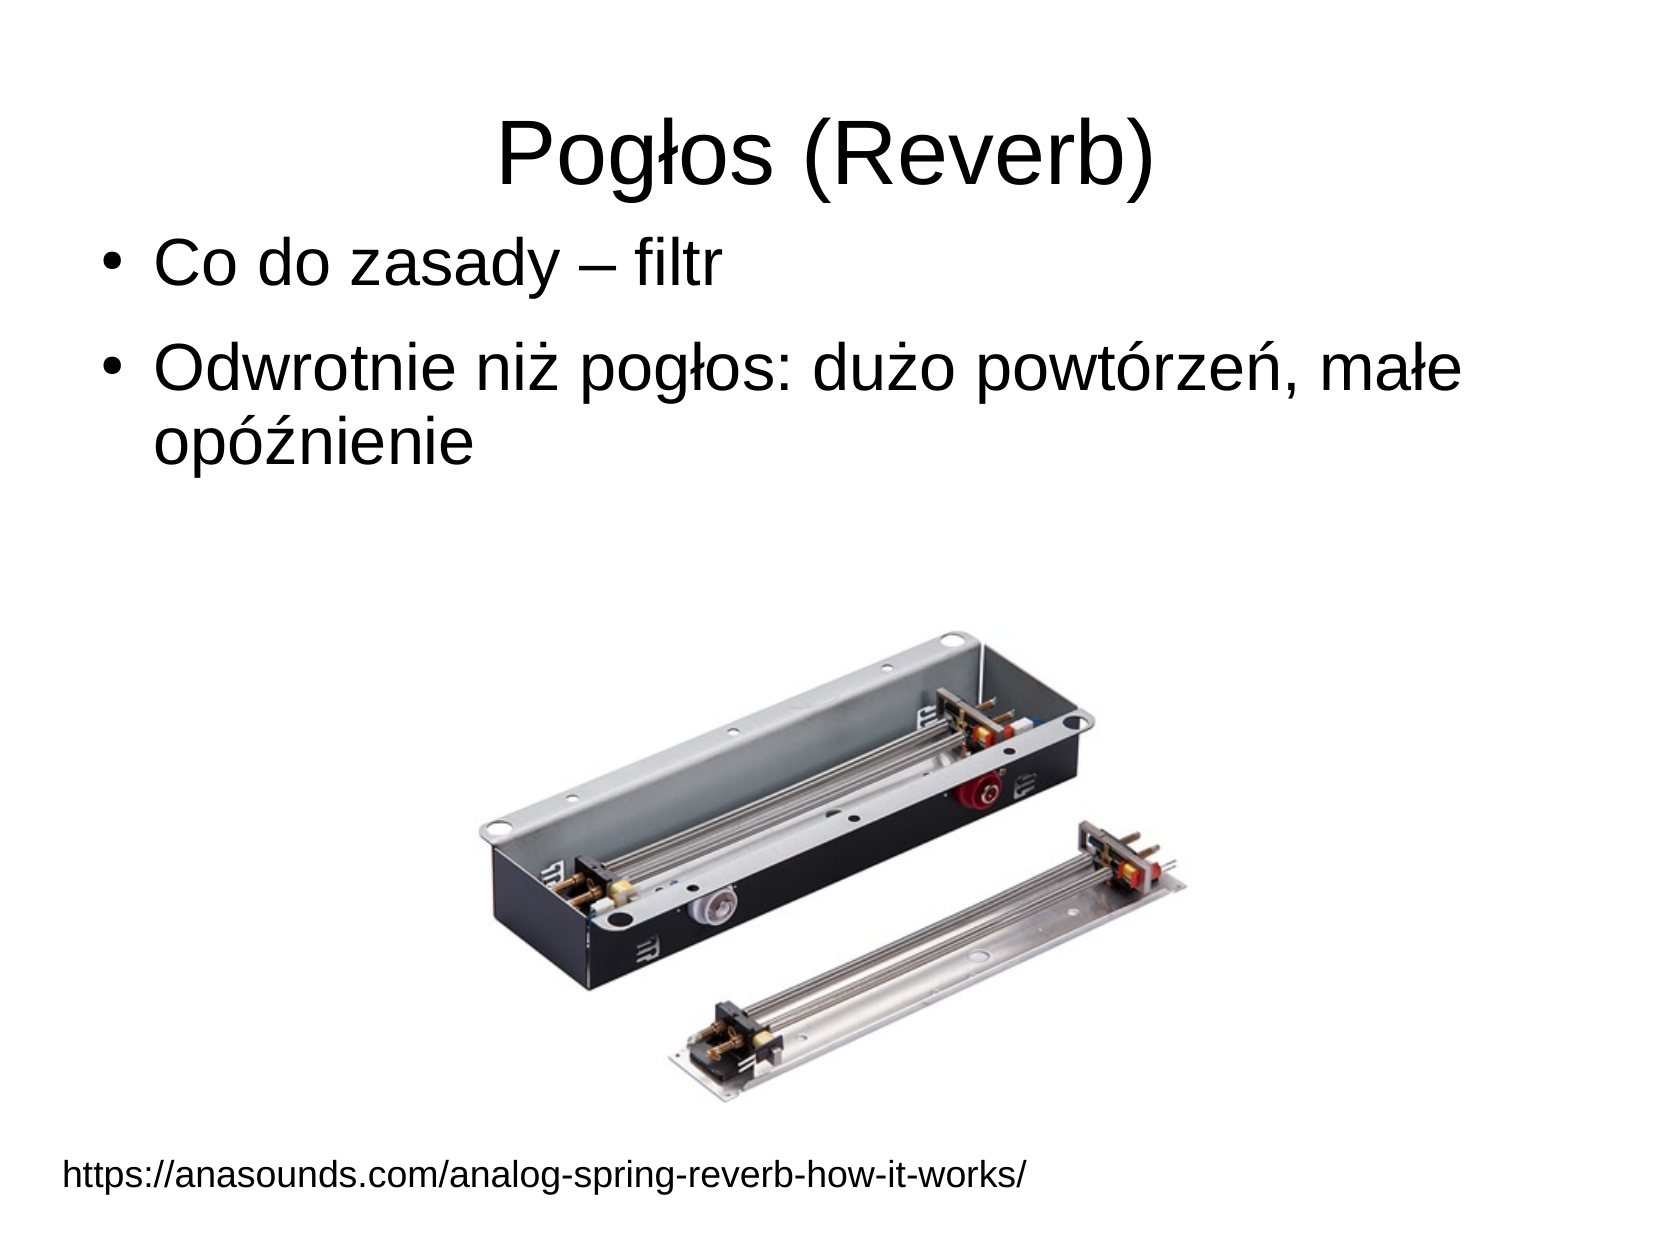

# Pogłos (Reverb)
Co do zasady – filtr
Odwrotnie niż pogłos: dużo powtórzeń, małe opóźnienie
https://anasounds.com/analog-spring-reverb-how-it-works/